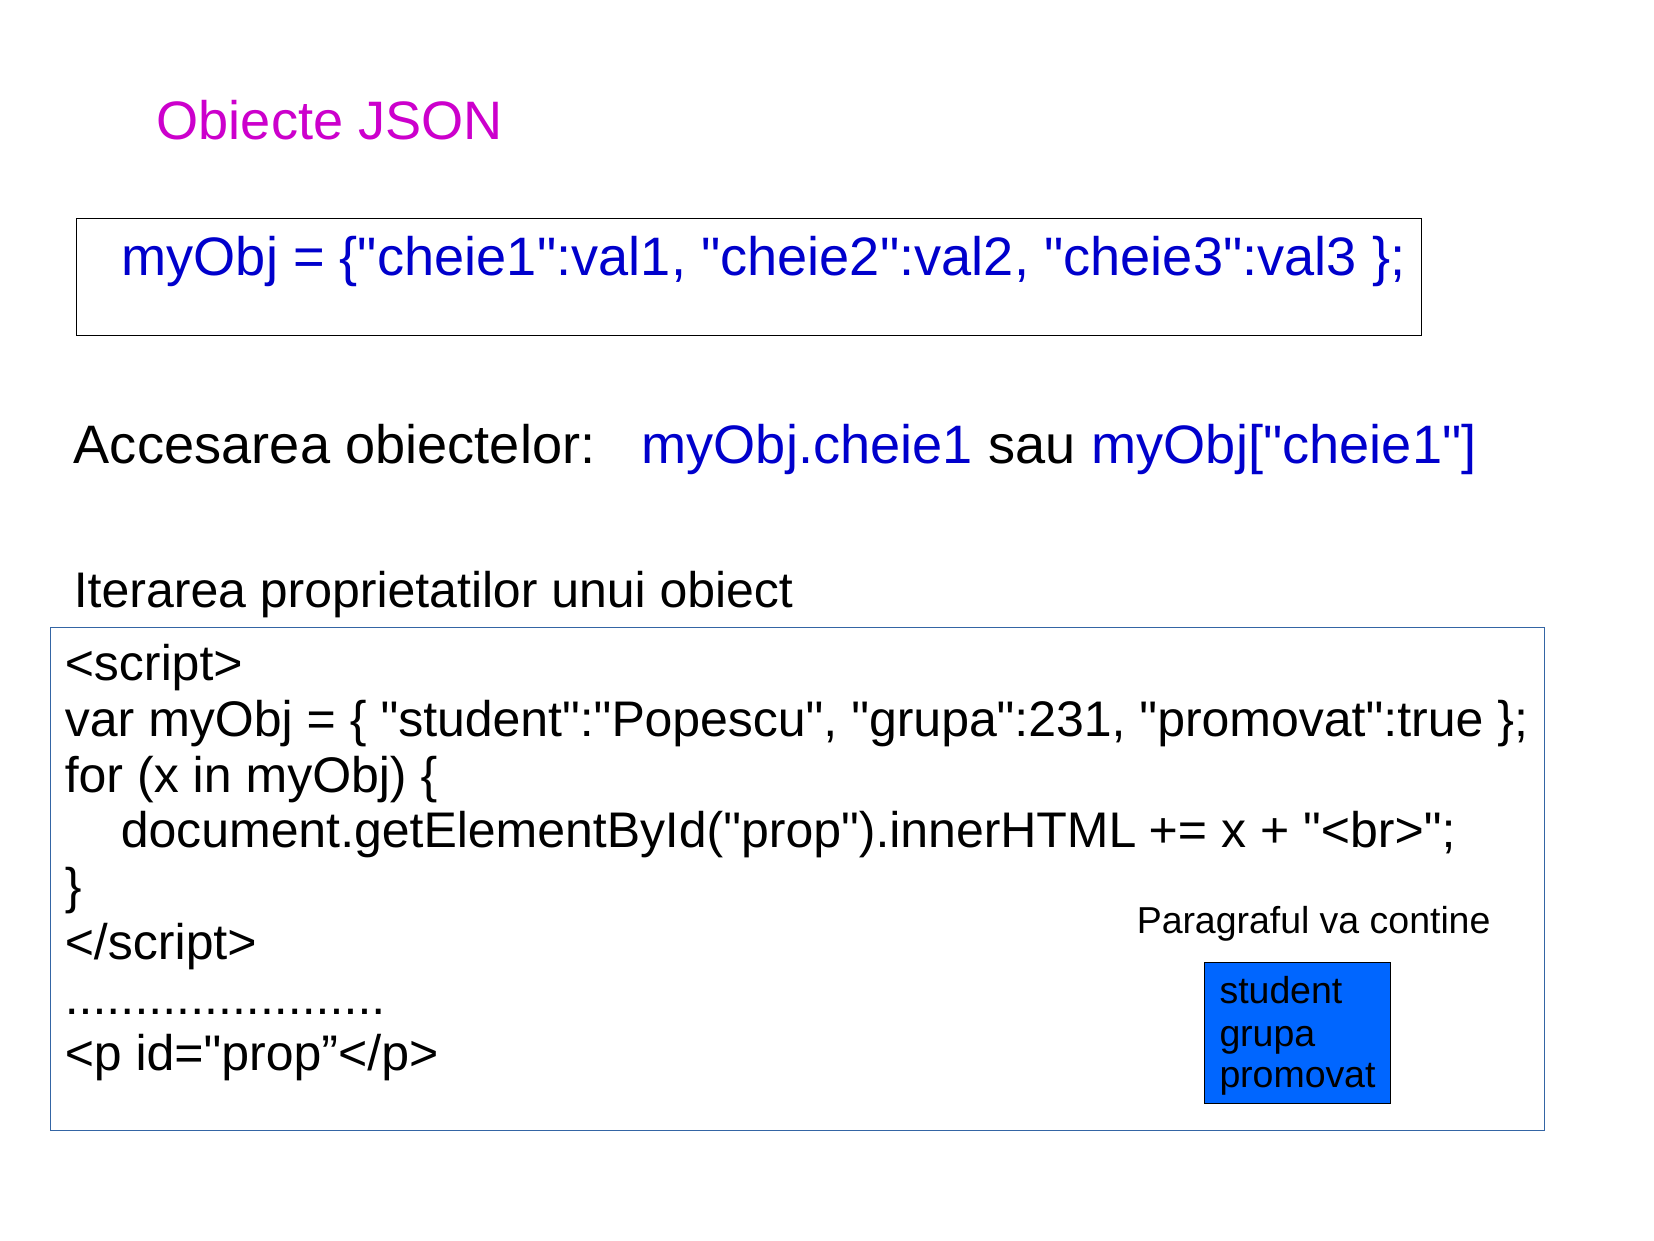

Obiecte JSON
 myObj = {"cheie1":val1, "cheie2":val2, "cheie3":val3 };
Accesarea obiectelor: myObj.cheie1 sau myObj["cheie1"]
Iterarea proprietatilor unui obiect
<script>
var myObj = { "student":"Popescu", "grupa":231, "promovat":true };
for (x in myObj) {
 document.getElementById("prop").innerHTML += x + "<br>";
}
</script>
.......................
<p id="prop”</p>
Paragraful va contine
student
grupa
promovat